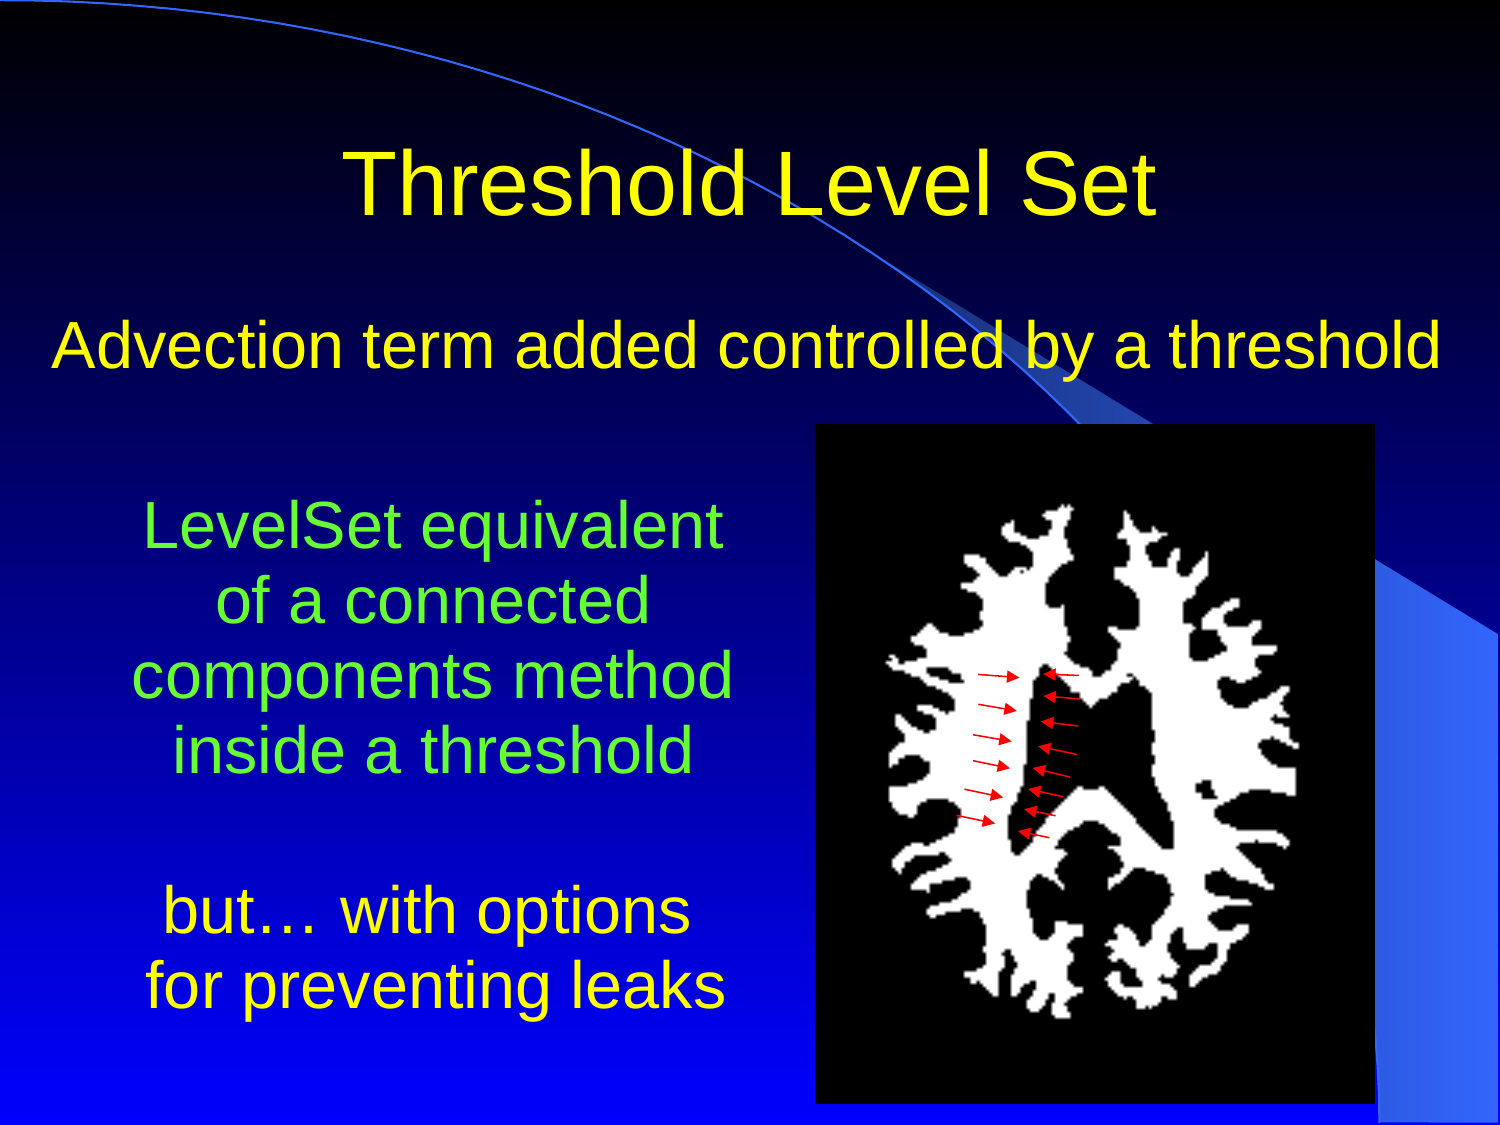

# Threshold Level Set
Advection term added controlled by a threshold
LevelSet equivalent
of a connected
components method
inside a threshold
but… with options
 for preventing leaks